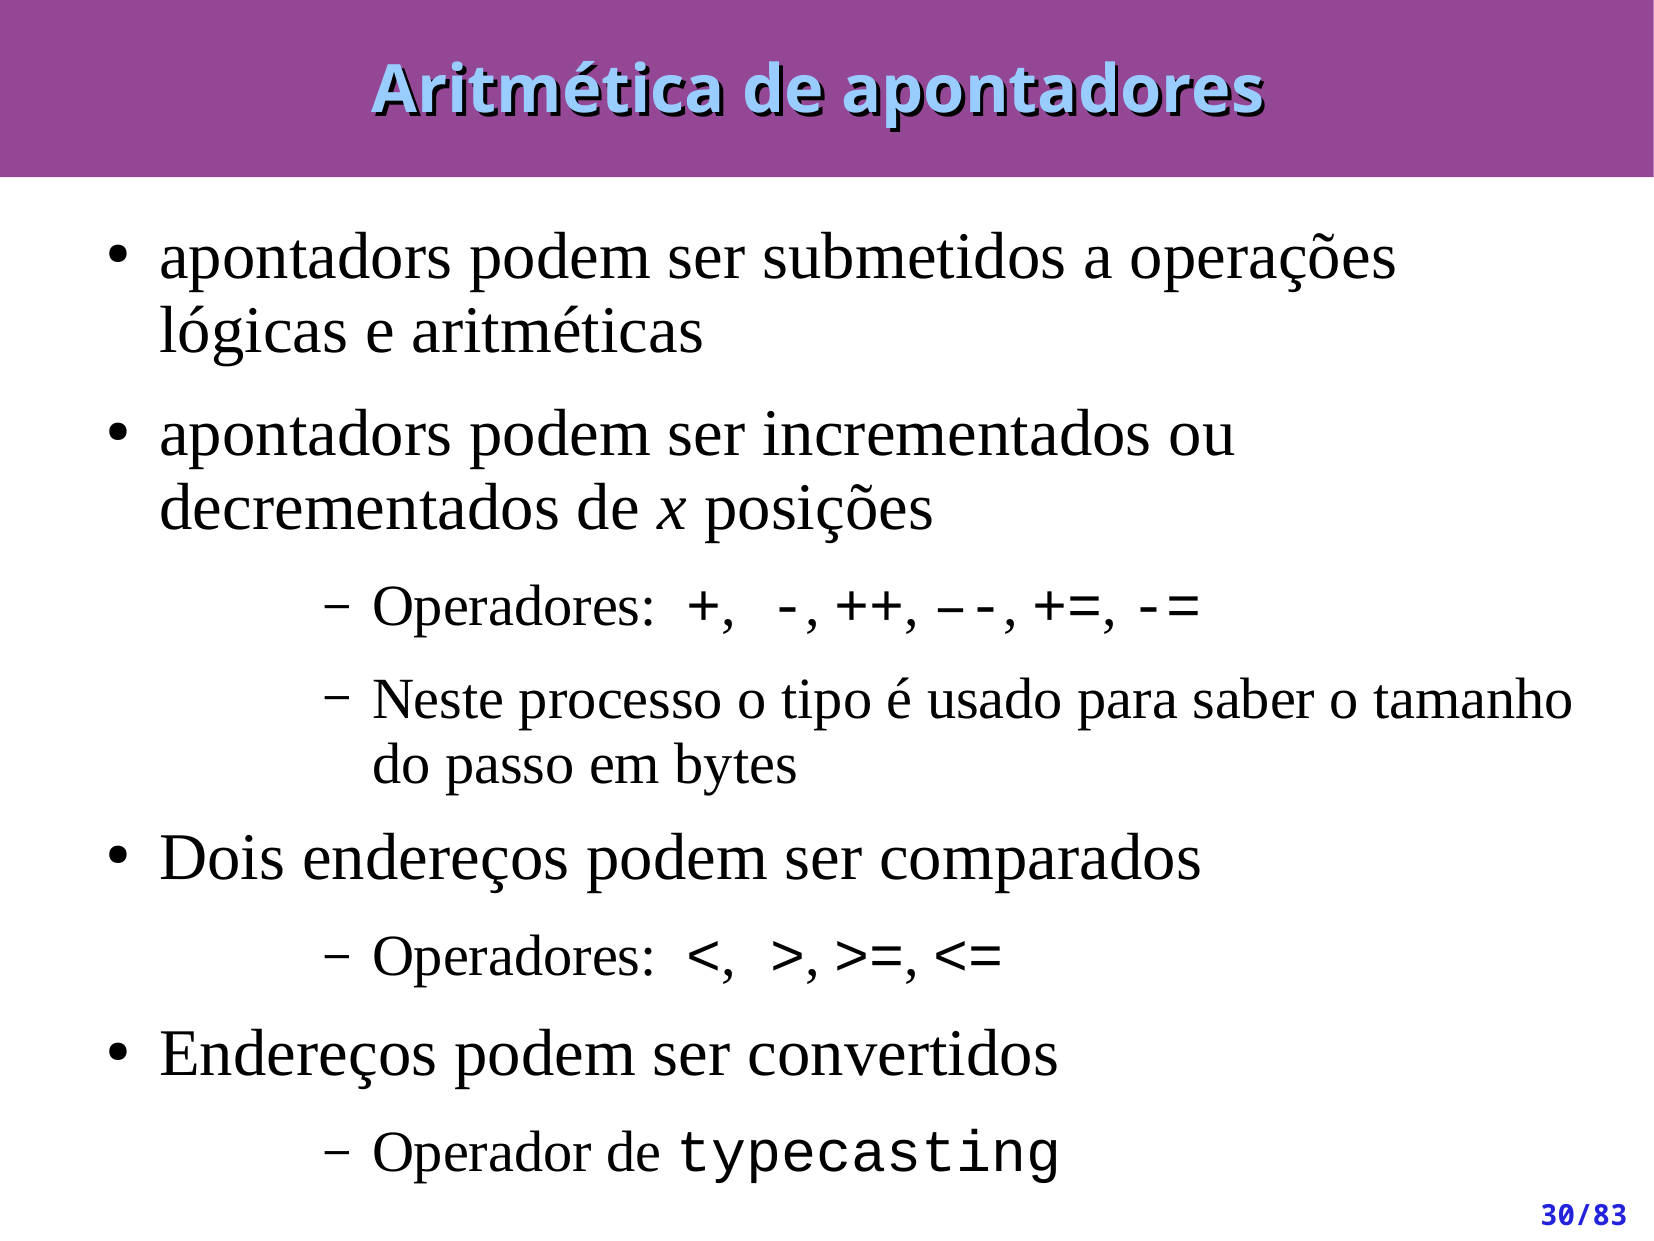

# Aritmética de apontadores
apontadors podem ser submetidos a operações lógicas e aritméticas
apontadors podem ser incrementados ou decrementados de x posições
Operadores: +, -, ++, –-, +=, -=
Neste processo o tipo é usado para saber o tamanho do passo em bytes
Dois endereços podem ser comparados
Operadores: <, >, >=, <=
Endereços podem ser convertidos
Operador de typecasting
30